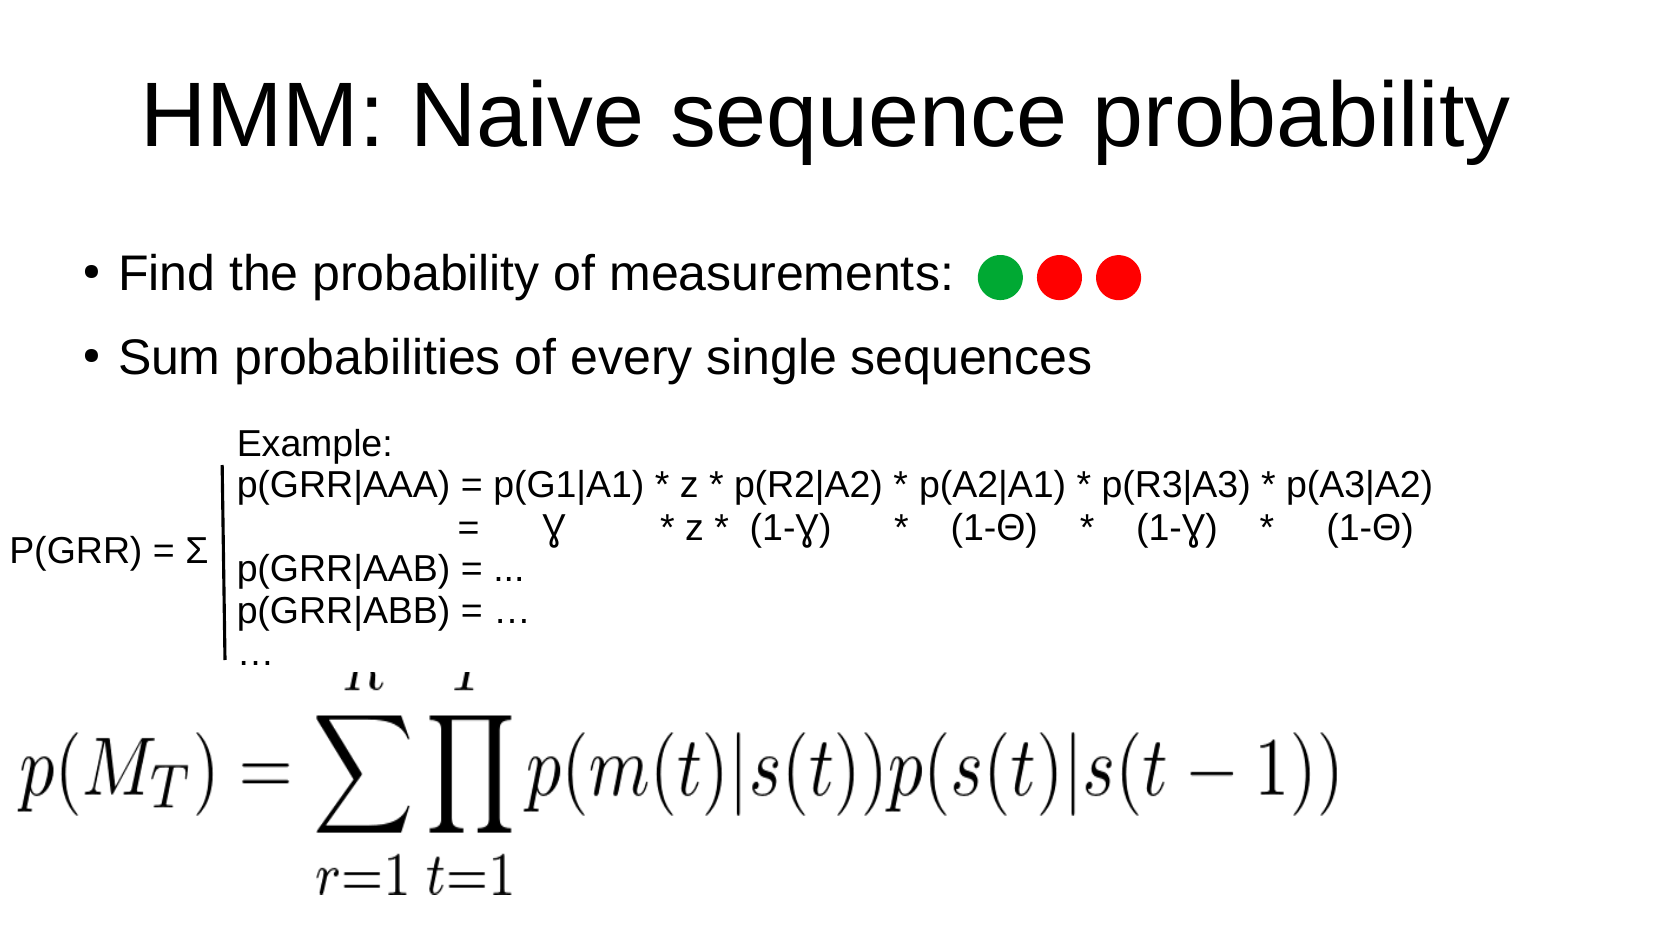

# HMM: Naive sequence probability
Find the probability of measurements:
Sum probabilities of every single sequences
Example:
p(GRR|AAA) = p(G1|A1) * z * p(R2|A2) * p(A2|A1) * p(R3|A3) * p(A3|A2)
 = Ɣ * z * (1-Ɣ) * (1-Θ) * (1-Ɣ) * (1-Θ)
p(GRR|AAB) = ...
p(GRR|ABB) = …
…
P(GRR) = Σ